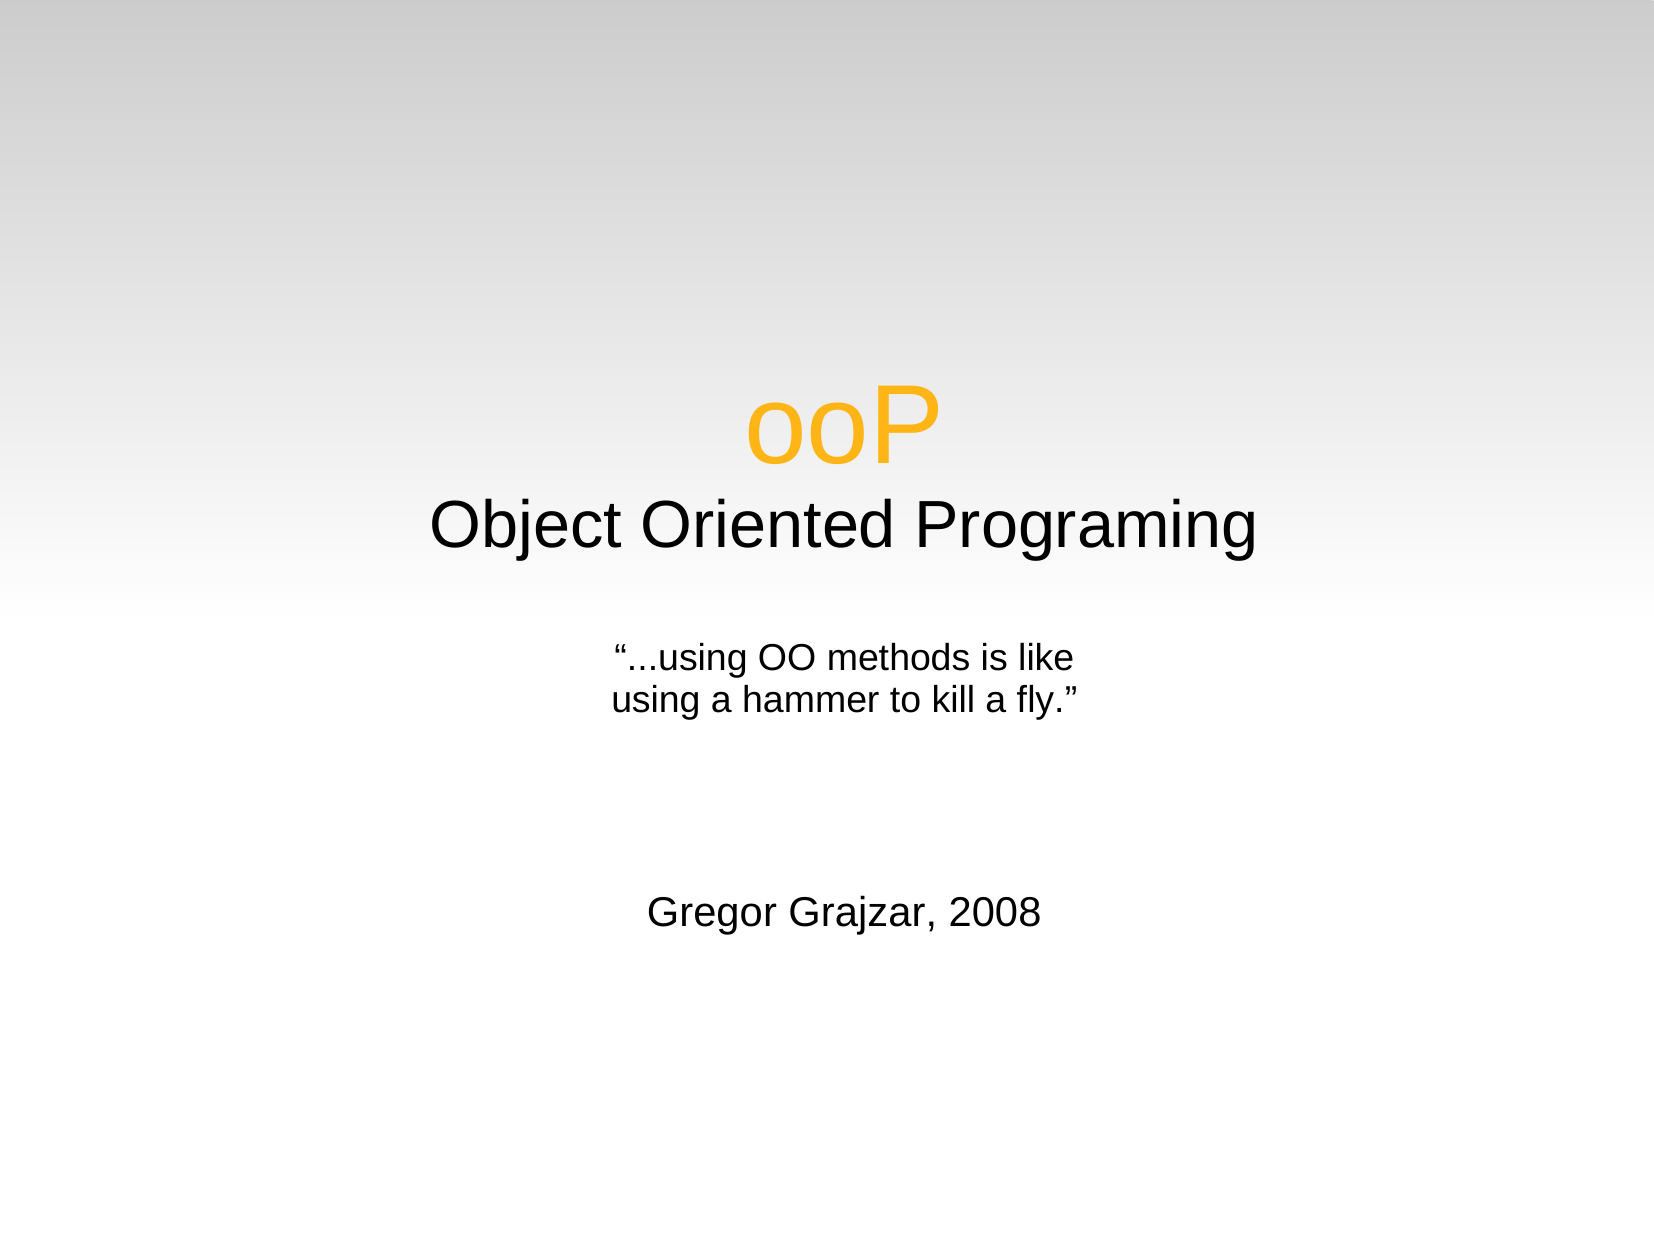

#
ooP
Object Oriented Programing
“...using OO methods is like
using a hammer to kill a fly.”
Gregor Grajzar, 2008